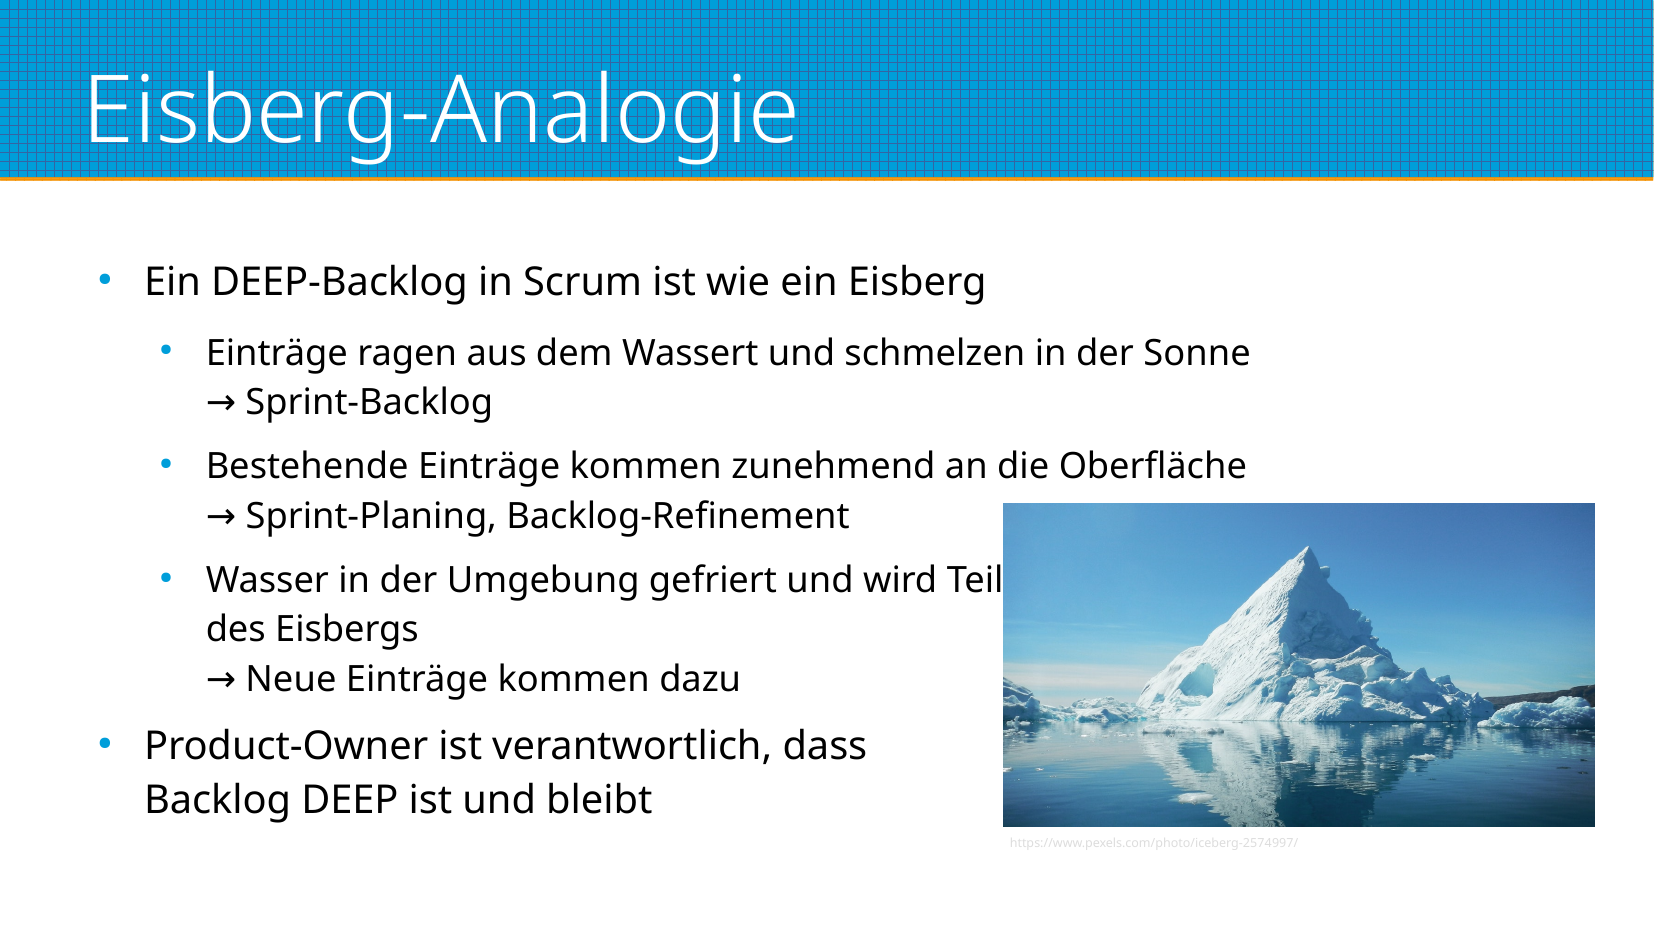

# Eisberg-Analogie
Ein DEEP-Backlog in Scrum ist wie ein Eisberg
Einträge ragen aus dem Wassert und schmelzen in der Sonne
→ Sprint-Backlog
Bestehende Einträge kommen zunehmend an die Oberfläche
→ Sprint-Planing, Backlog-Refinement
Wasser in der Umgebung gefriert und wird Teil
des Eisbergs
→ Neue Einträge kommen dazu
Product-Owner ist verantwortlich, dass
Backlog DEEP ist und bleibt
https://www.pexels.com/photo/iceberg-2574997/